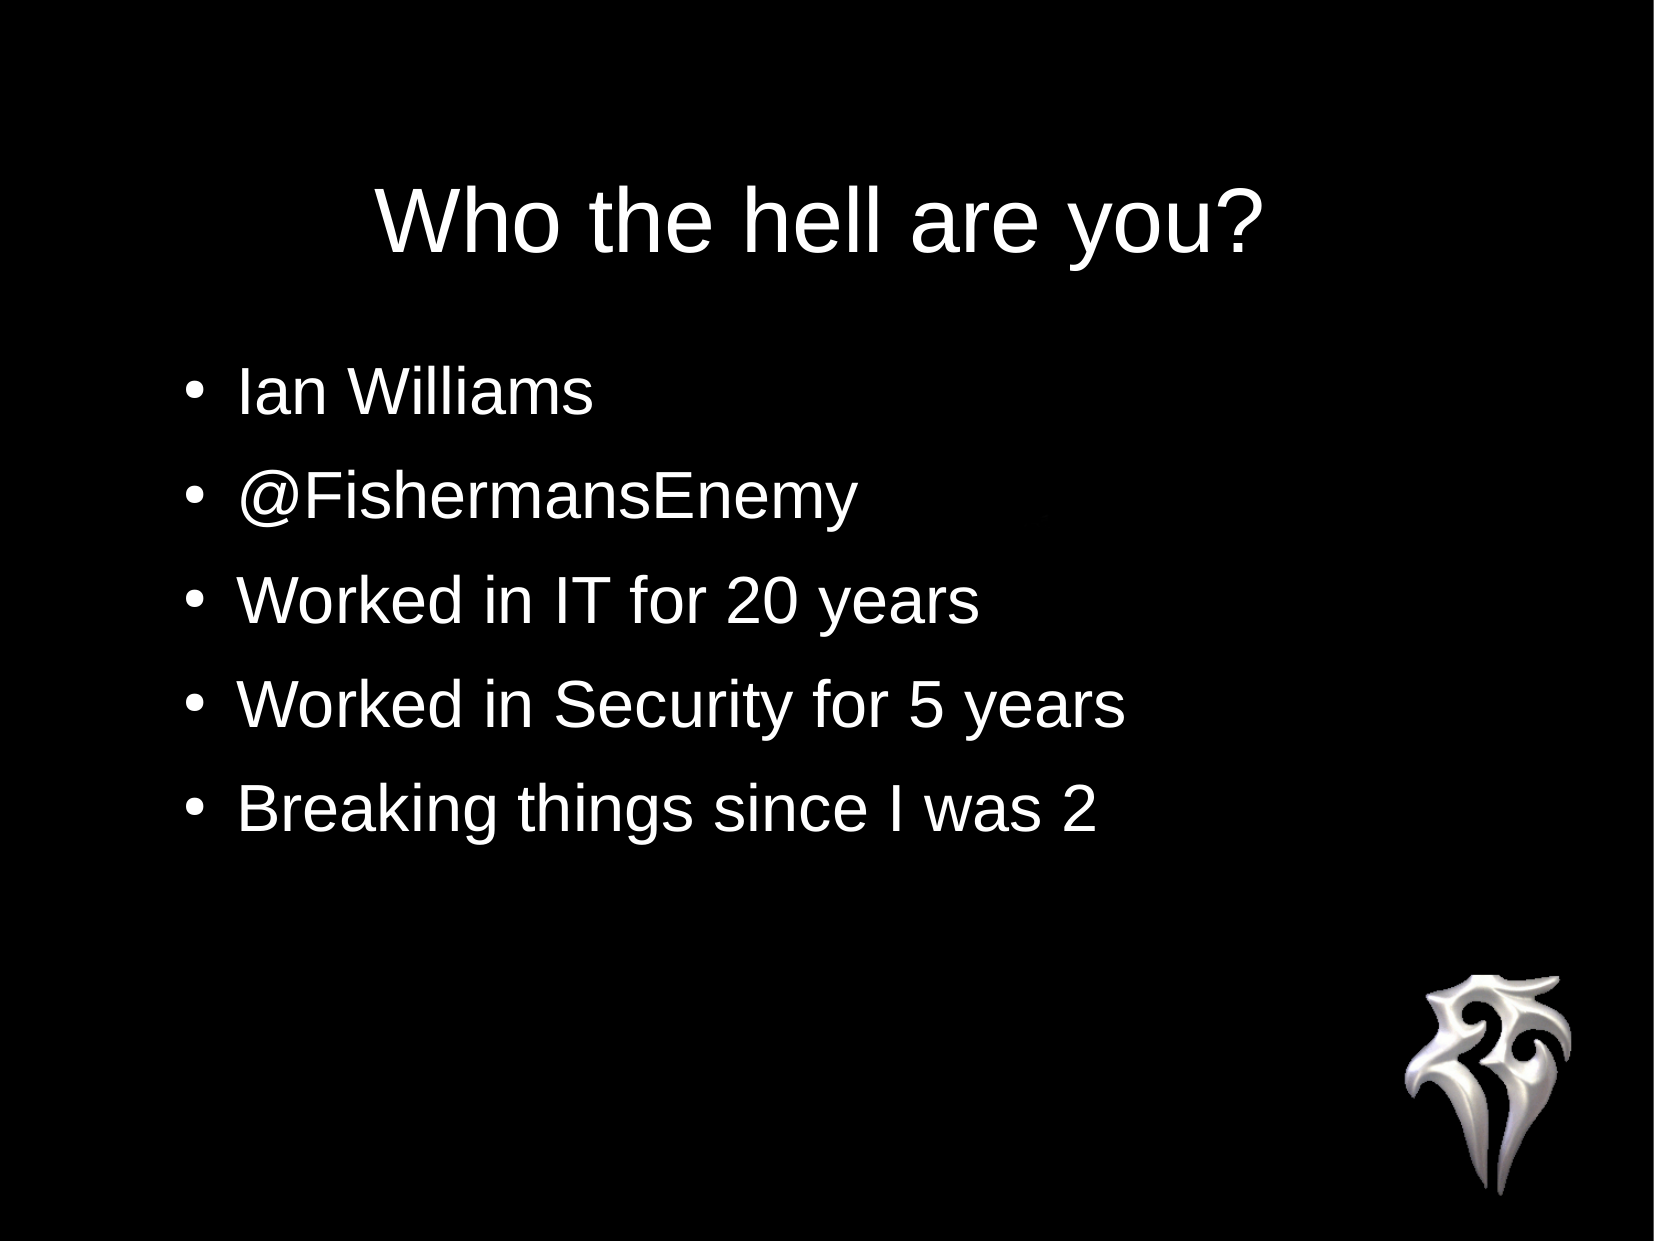

# Who the hell are you?
Ian Williams
@FishermansEnemy
Worked in IT for 20 years
Worked in Security for 5 years
Breaking things since I was 2